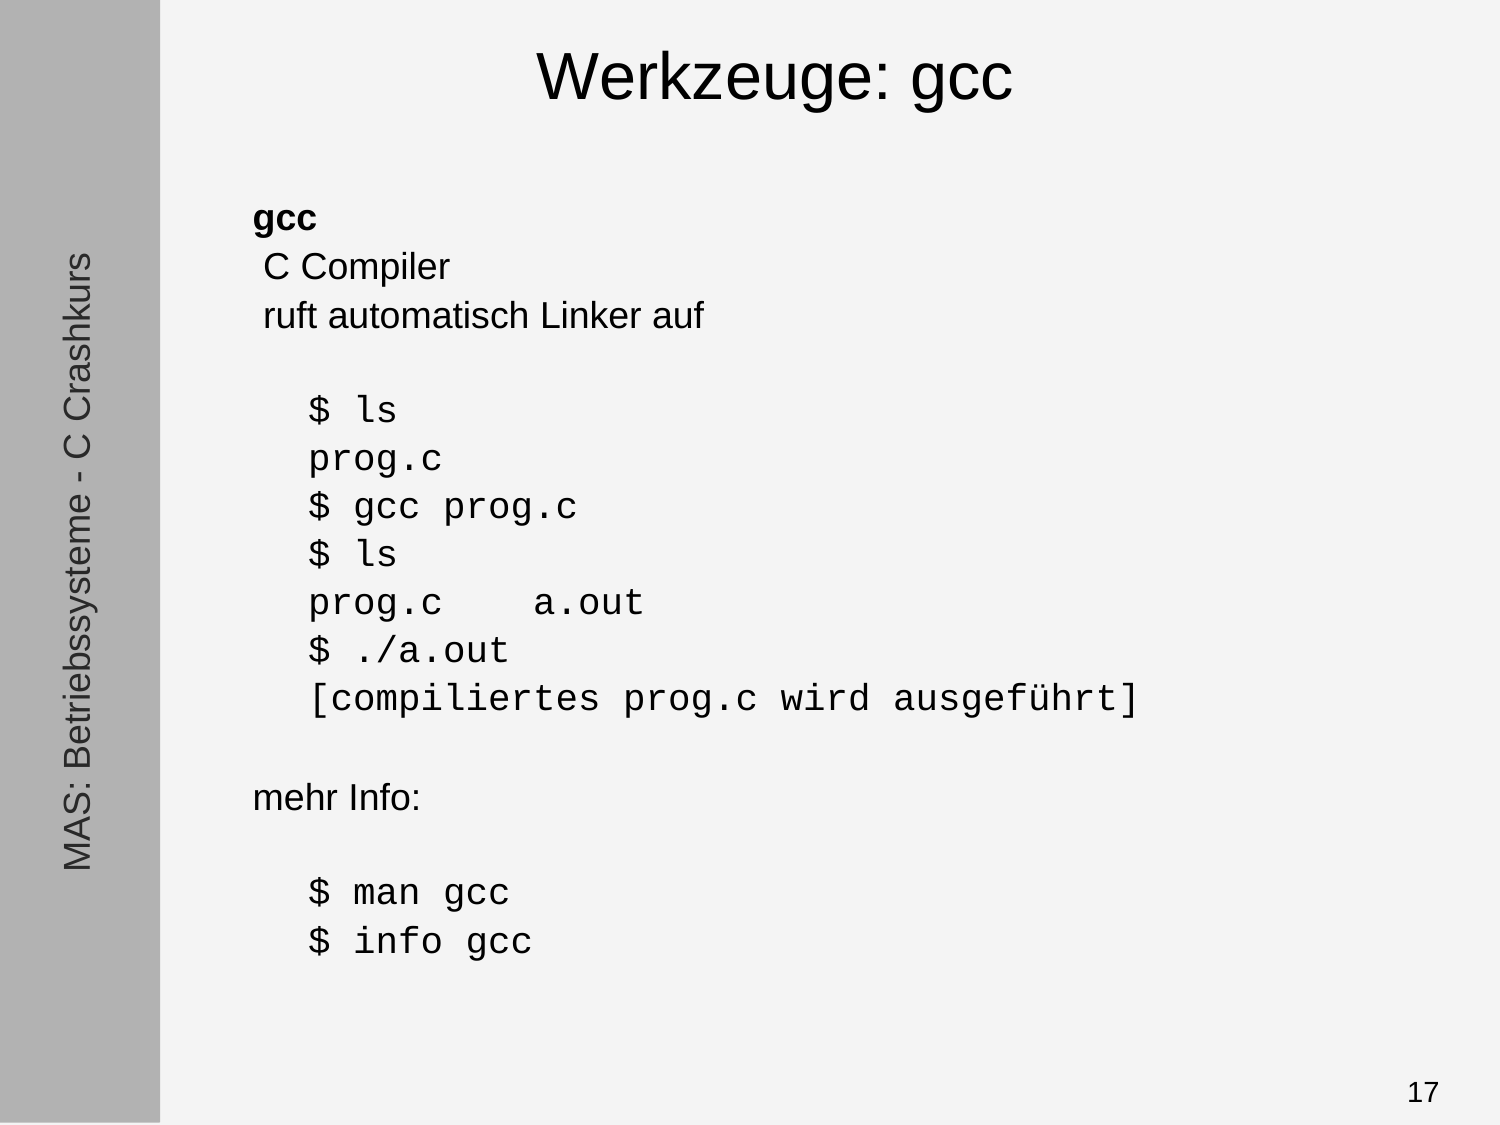

Werkzeuge: gcc
gcc
 C Compiler
 ruft automatisch Linker auf
$ ls
prog.c
$ gcc prog.c
$ ls
prog.c a.out
$ ./a.out
[compiliertes prog.c wird ausgeführt]
mehr Info:
$ man gcc
$ info gcc
MAS: Betriebssysteme - C Crashkurs